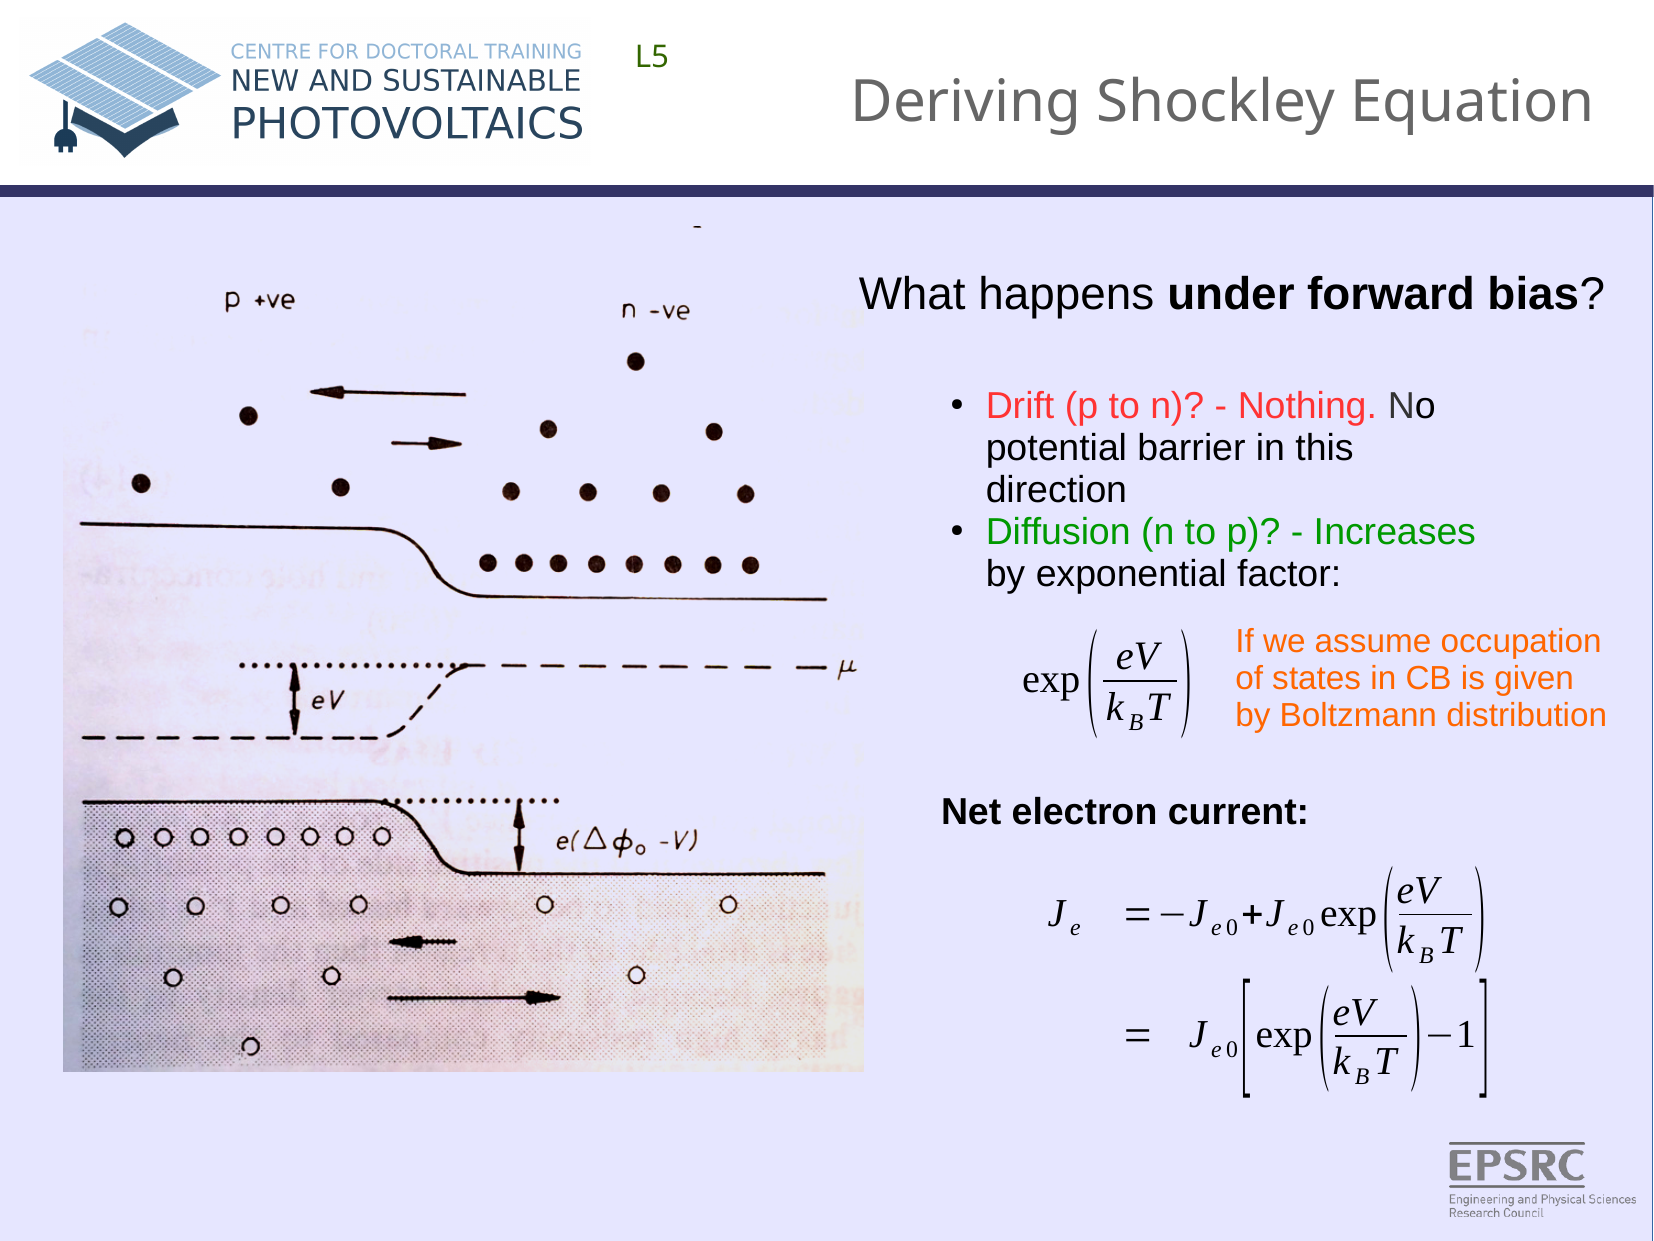

L5
Deriving Shockley Equation
What happens under forward bias?
Drift (p to n)? - Nothing. No potential barrier in this direction
Diffusion (n to p)? - Increases by exponential factor:
If we assume occupation of states in CB is given by Boltzmann distribution
Net electron current: